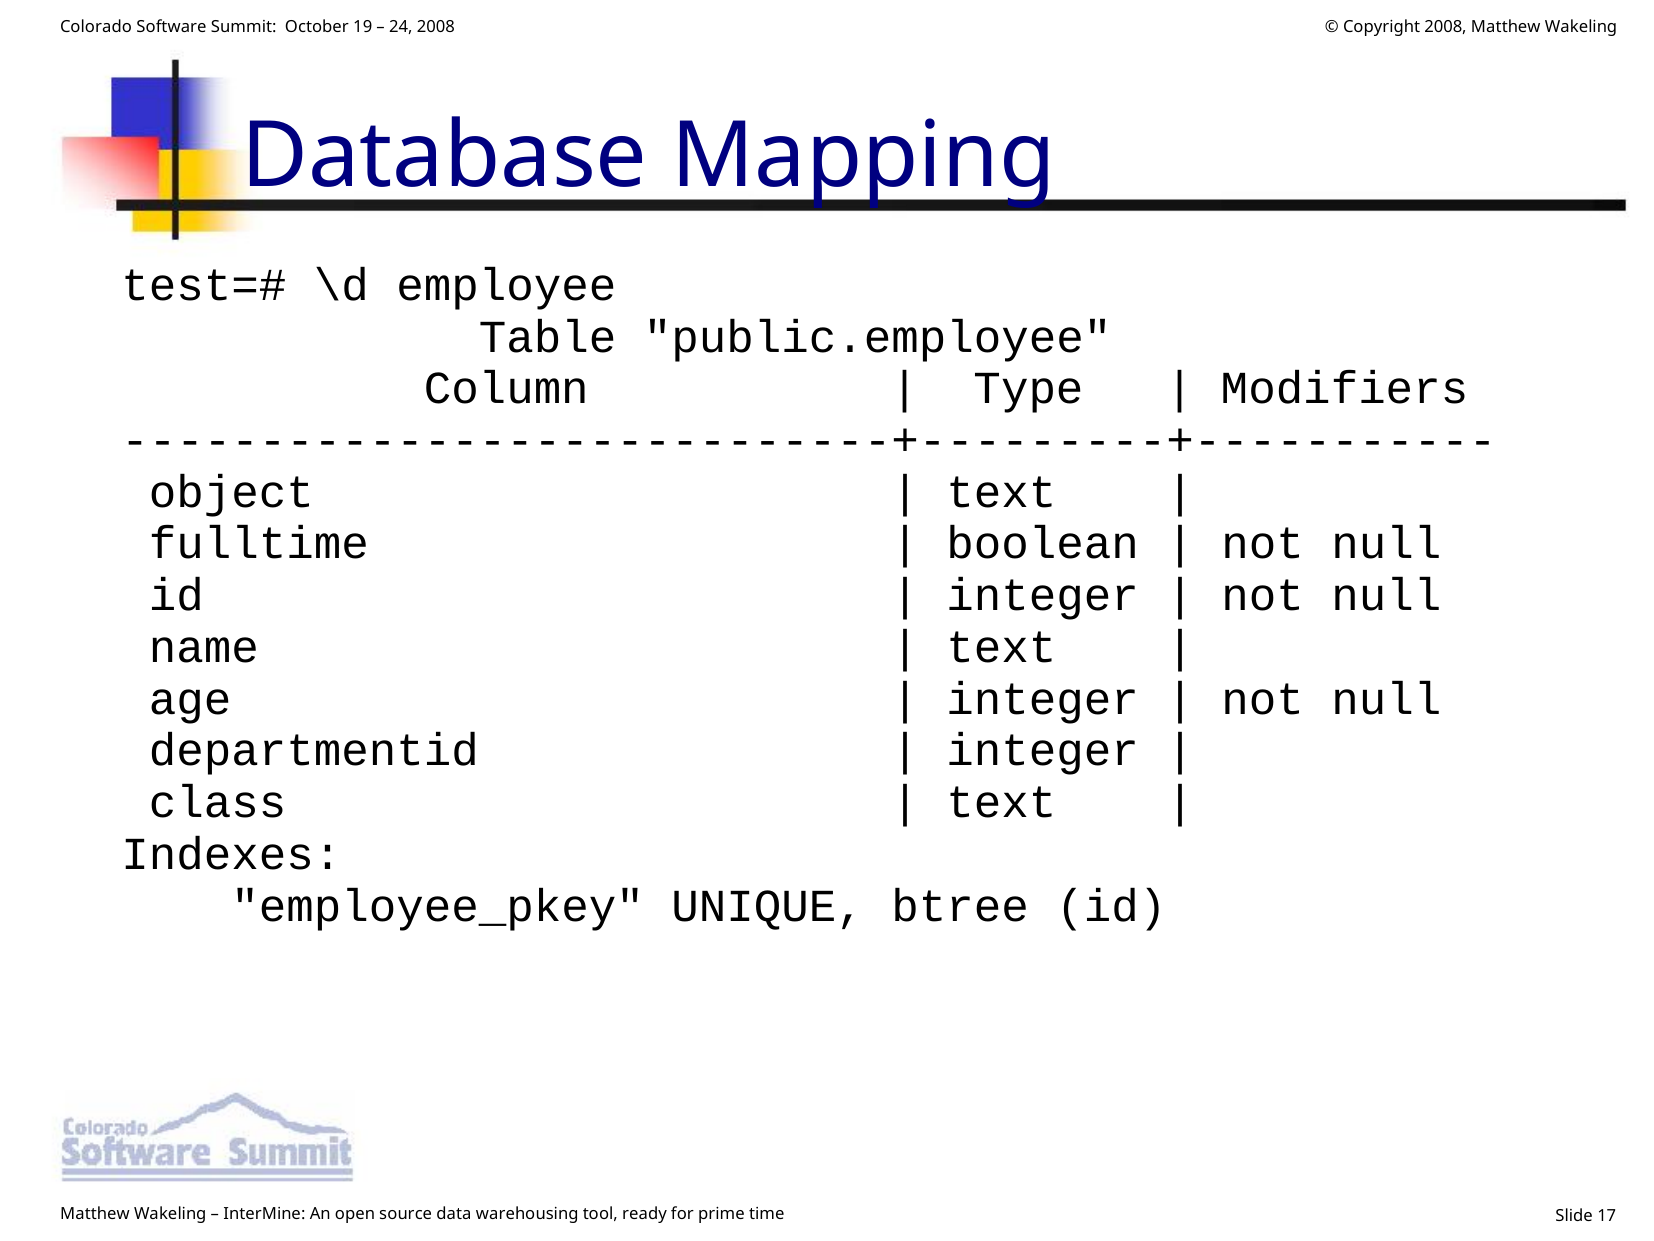

# Database Mapping
test=# \d employee
 Table "public.employee"
 Column | Type | Modifiers
----------------------------+---------+-----------
 object | text |
 fulltime | boolean | not null
 id | integer | not null
 name | text |
 age | integer | not null
 departmentid | integer |
 class | text |
Indexes:
 "employee_pkey" UNIQUE, btree (id)